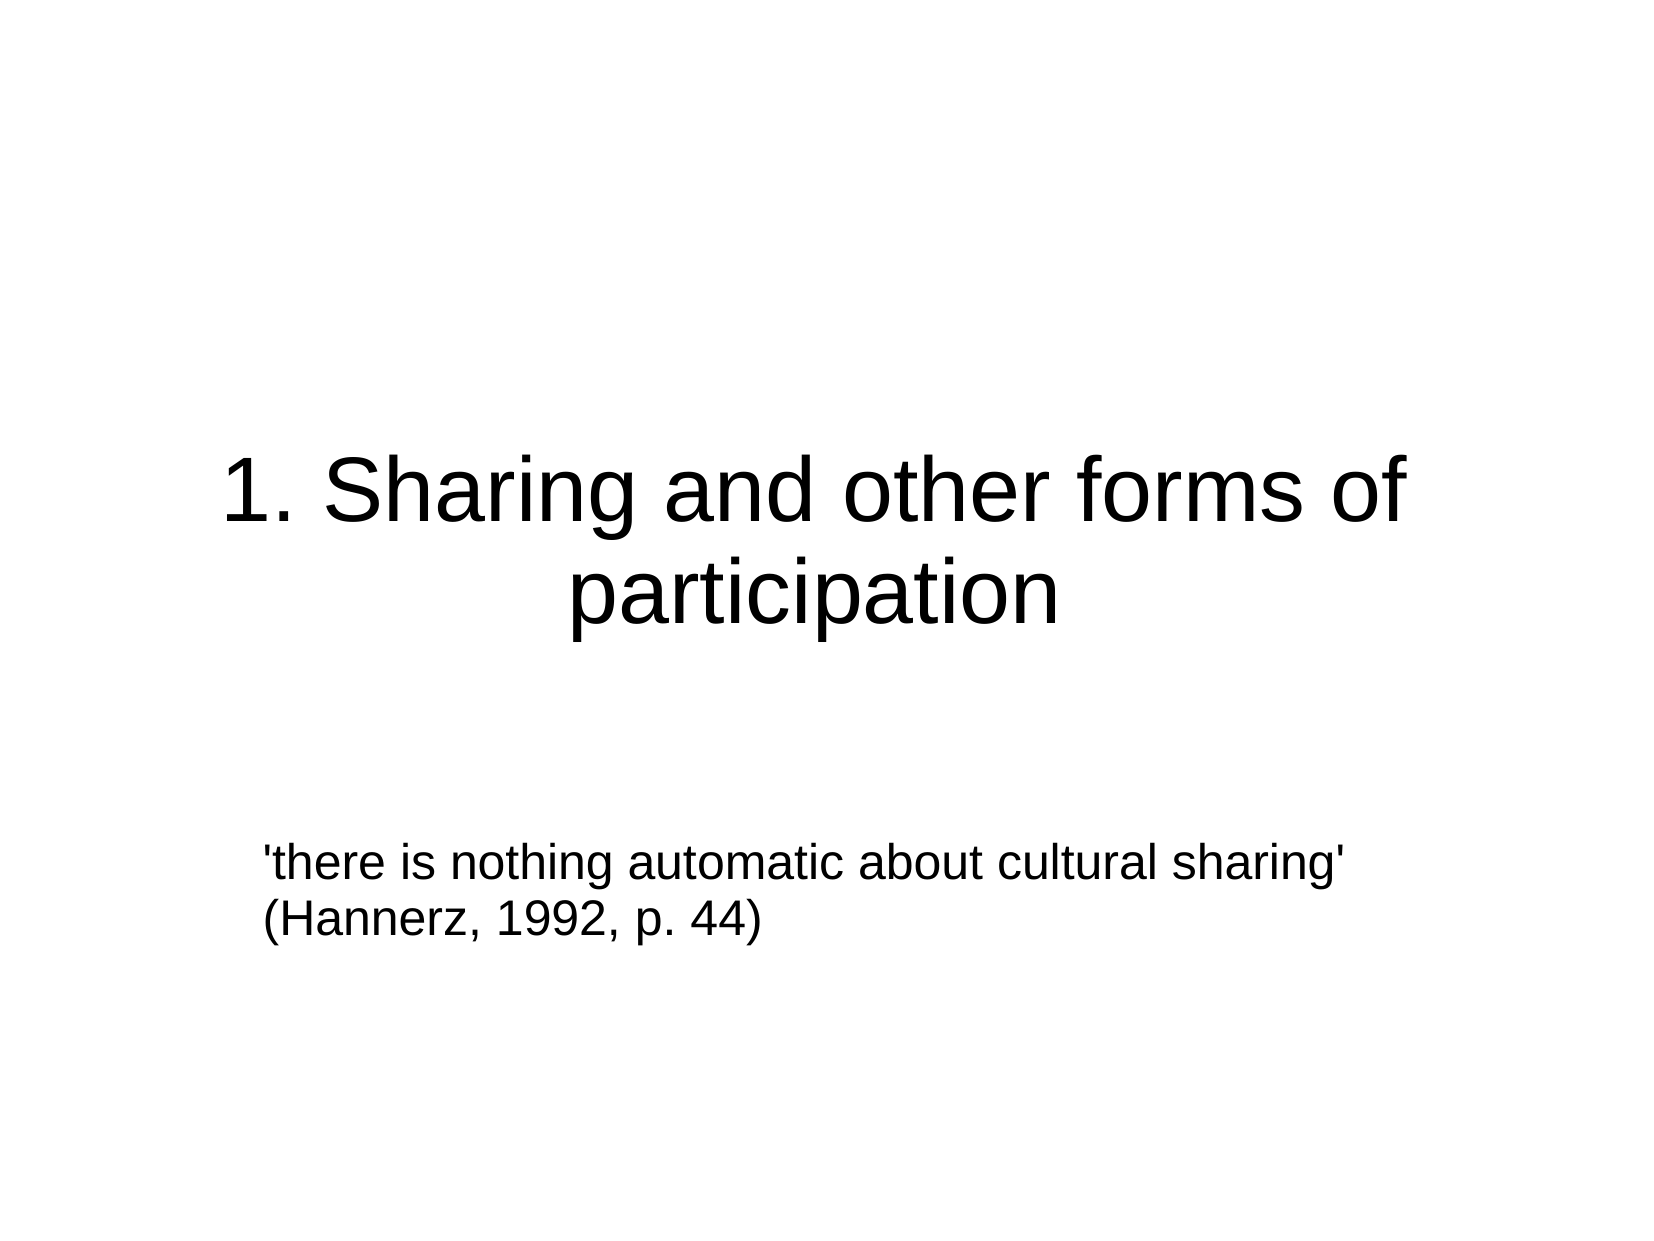

# 1. Sharing and other forms of participation
'there is nothing automatic about cultural sharing' (Hannerz, 1992, p. 44)